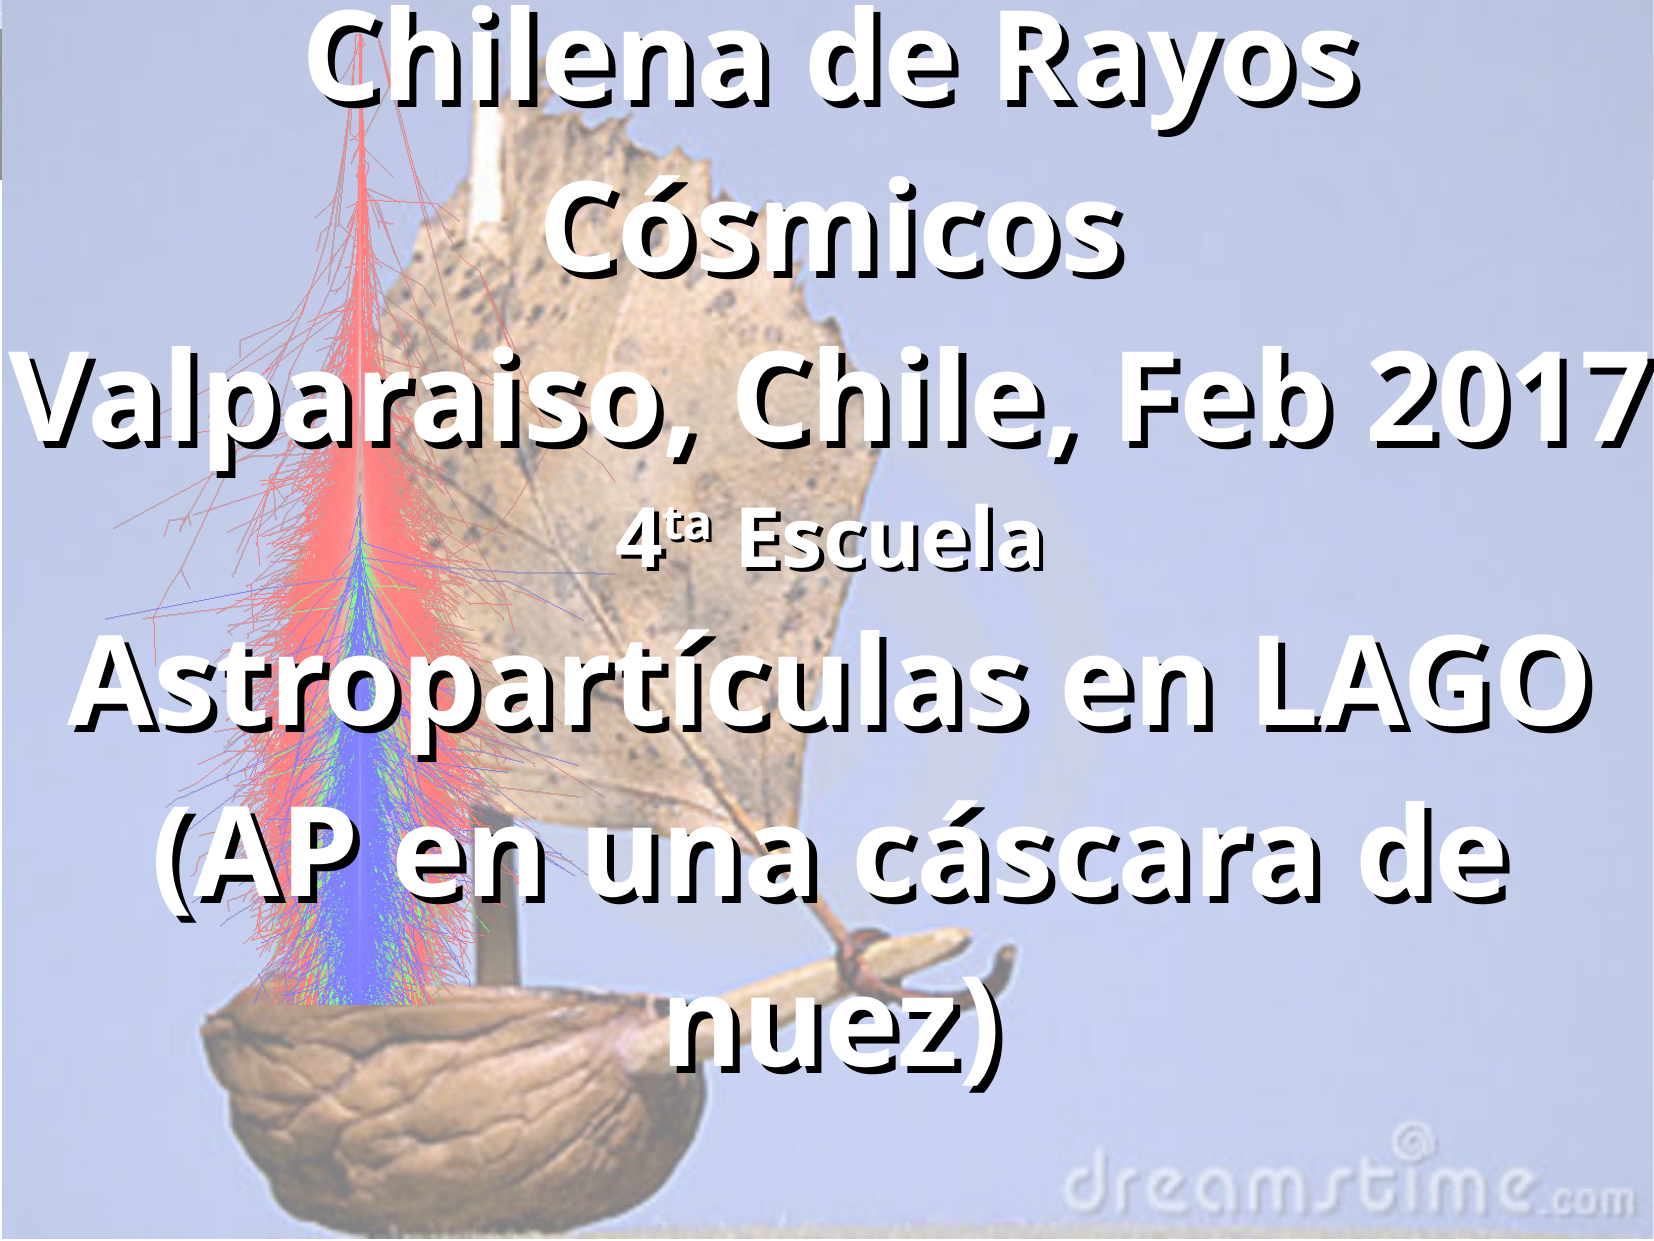

# 1ra Escuela Chilena de Rayos Cósmicos Valparaiso, Chile, Feb 2017 4ta Escuela Astropartículas en LAGO (AP en una cáscara de nuez) II: Interacción atmosférica Hernán Asorey
Feb 2017
Asorey - Chile - U02
2